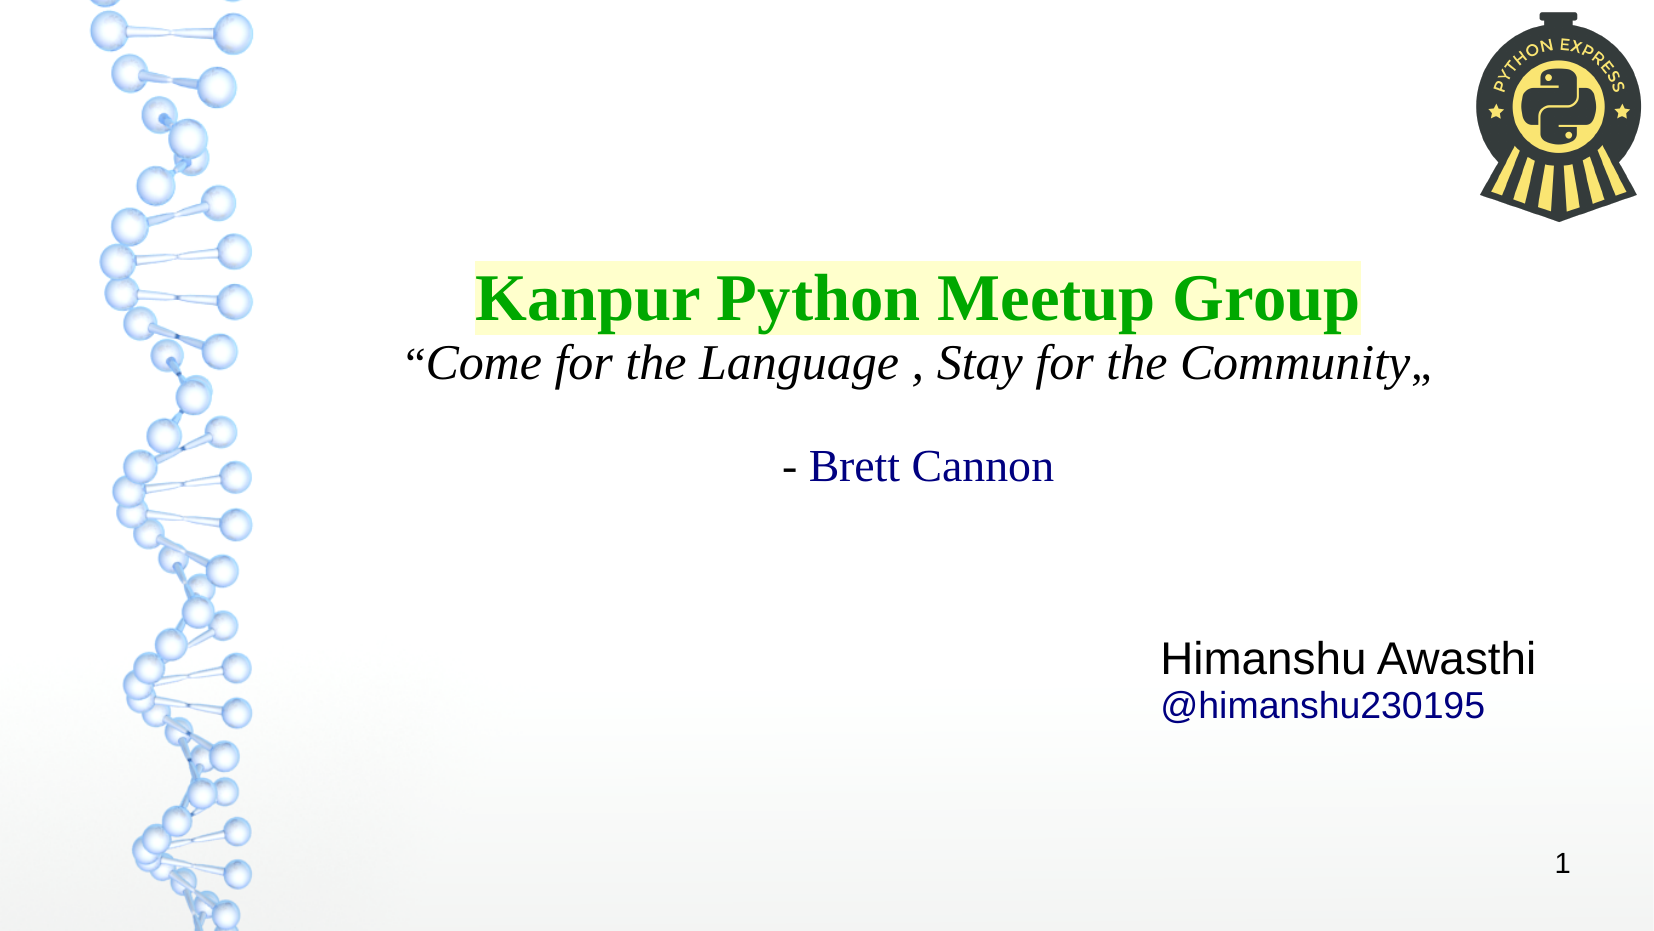

# Kanpur Python Meetup Group
“Come for the Language , Stay for the Community„
- Brett Cannon
Himanshu Awasthi
@himanshu230195
1